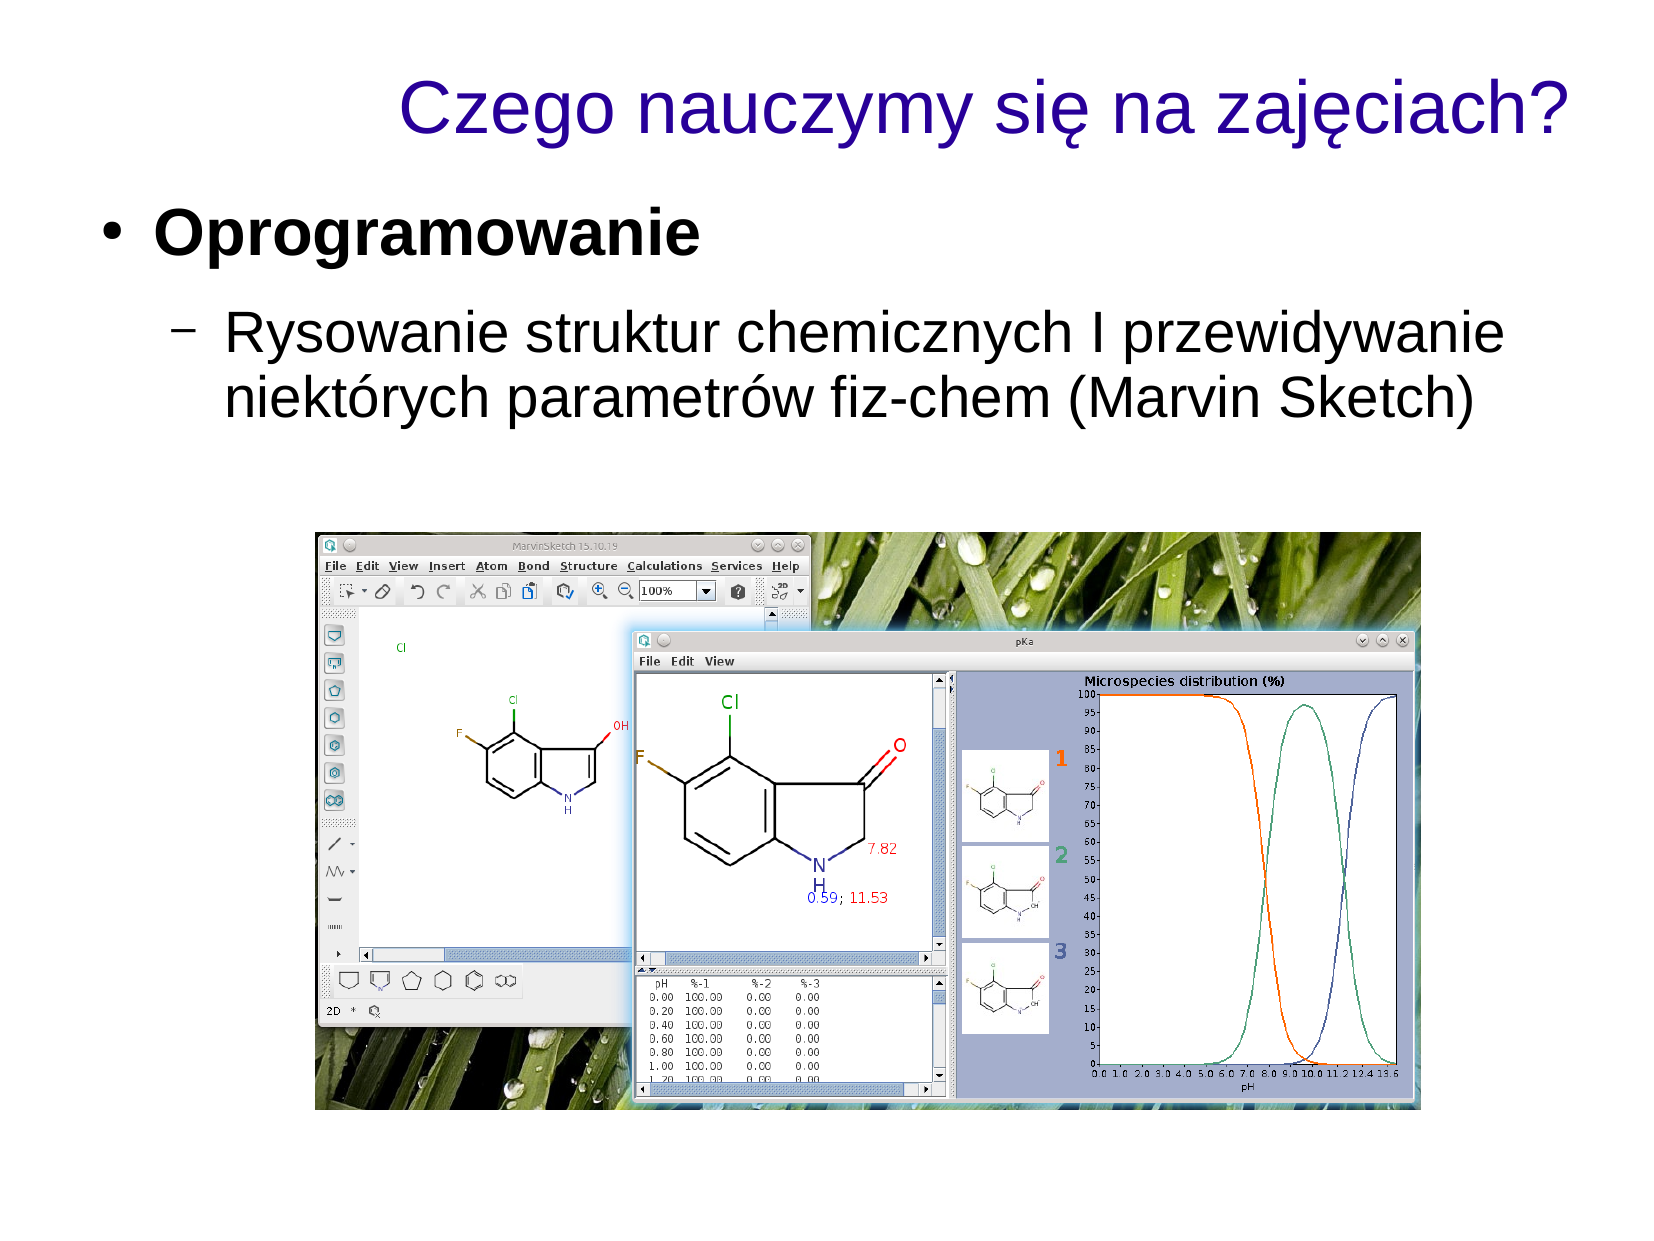

# Czego nauczymy się na zajęciach?
Oprogramowanie
Rysowanie struktur chemicznych I przewidywanie niektórych parametrów fiz-chem (Marvin Sketch)